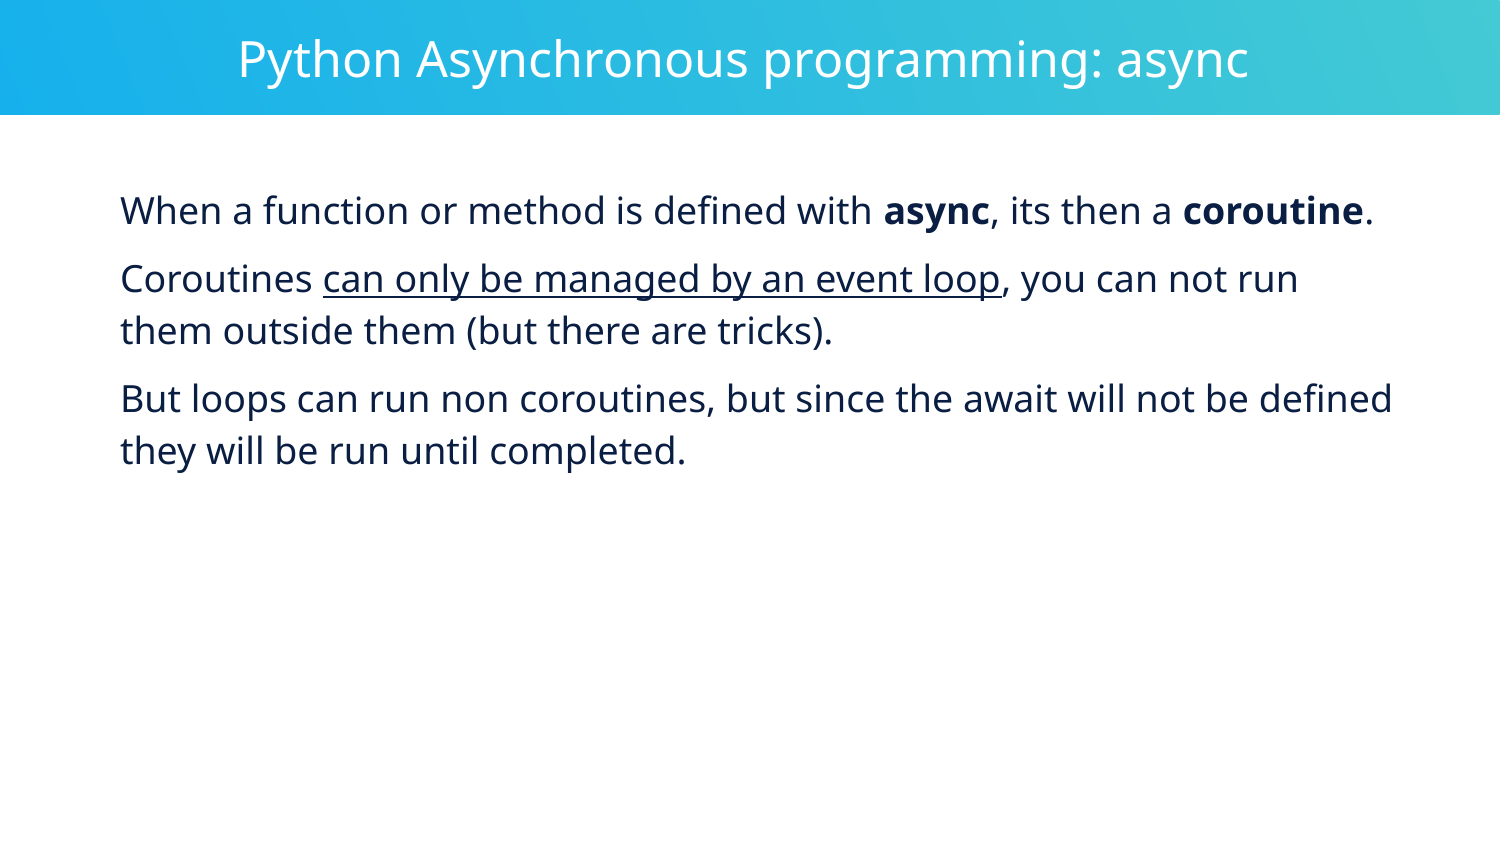

Python Asynchronous programming: async
When a function or method is defined with async, its then a coroutine.
Coroutines can only be managed by an event loop, you can not run them outside them (but there are tricks).
But loops can run non coroutines, but since the await will not be defined they will be run until completed.